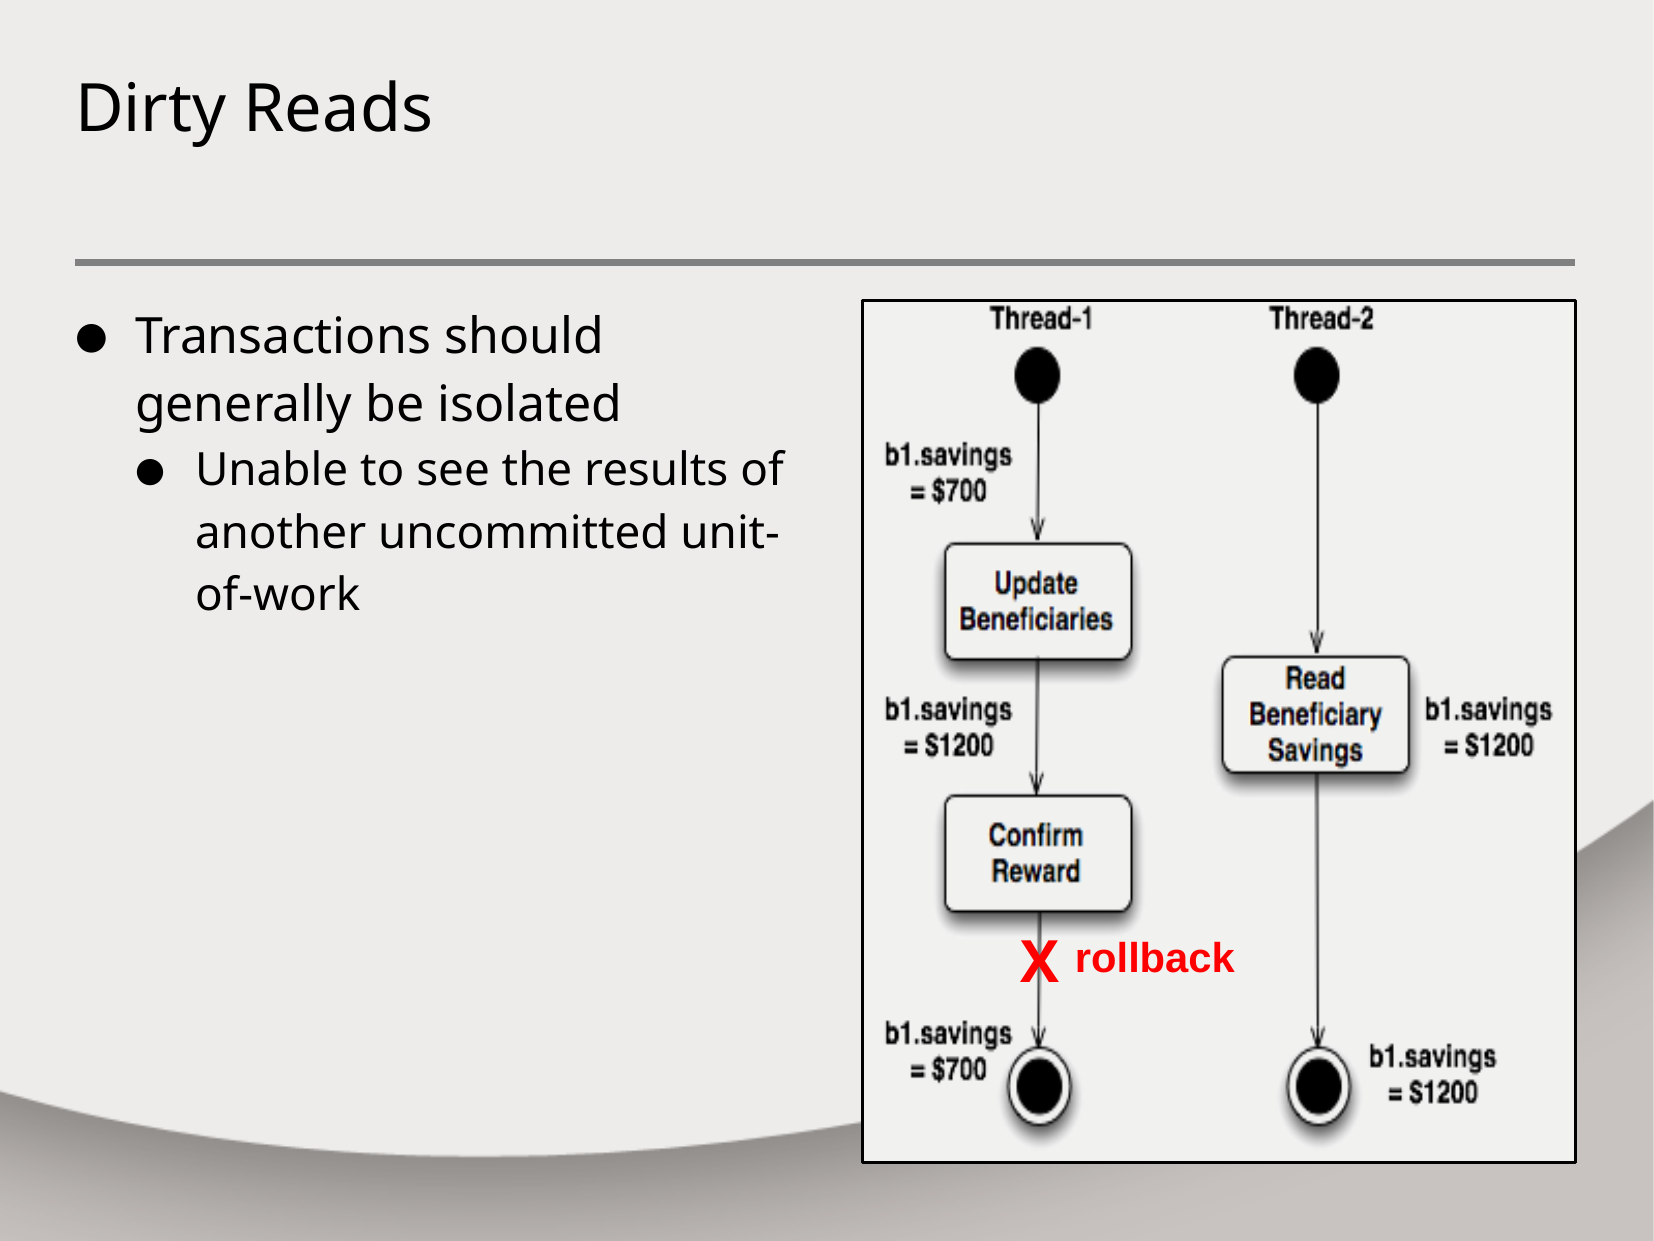

# Dirty Reads
Transactions should generally be isolated
Unable to see the results of another uncommitted unit-of-work
X
rollback